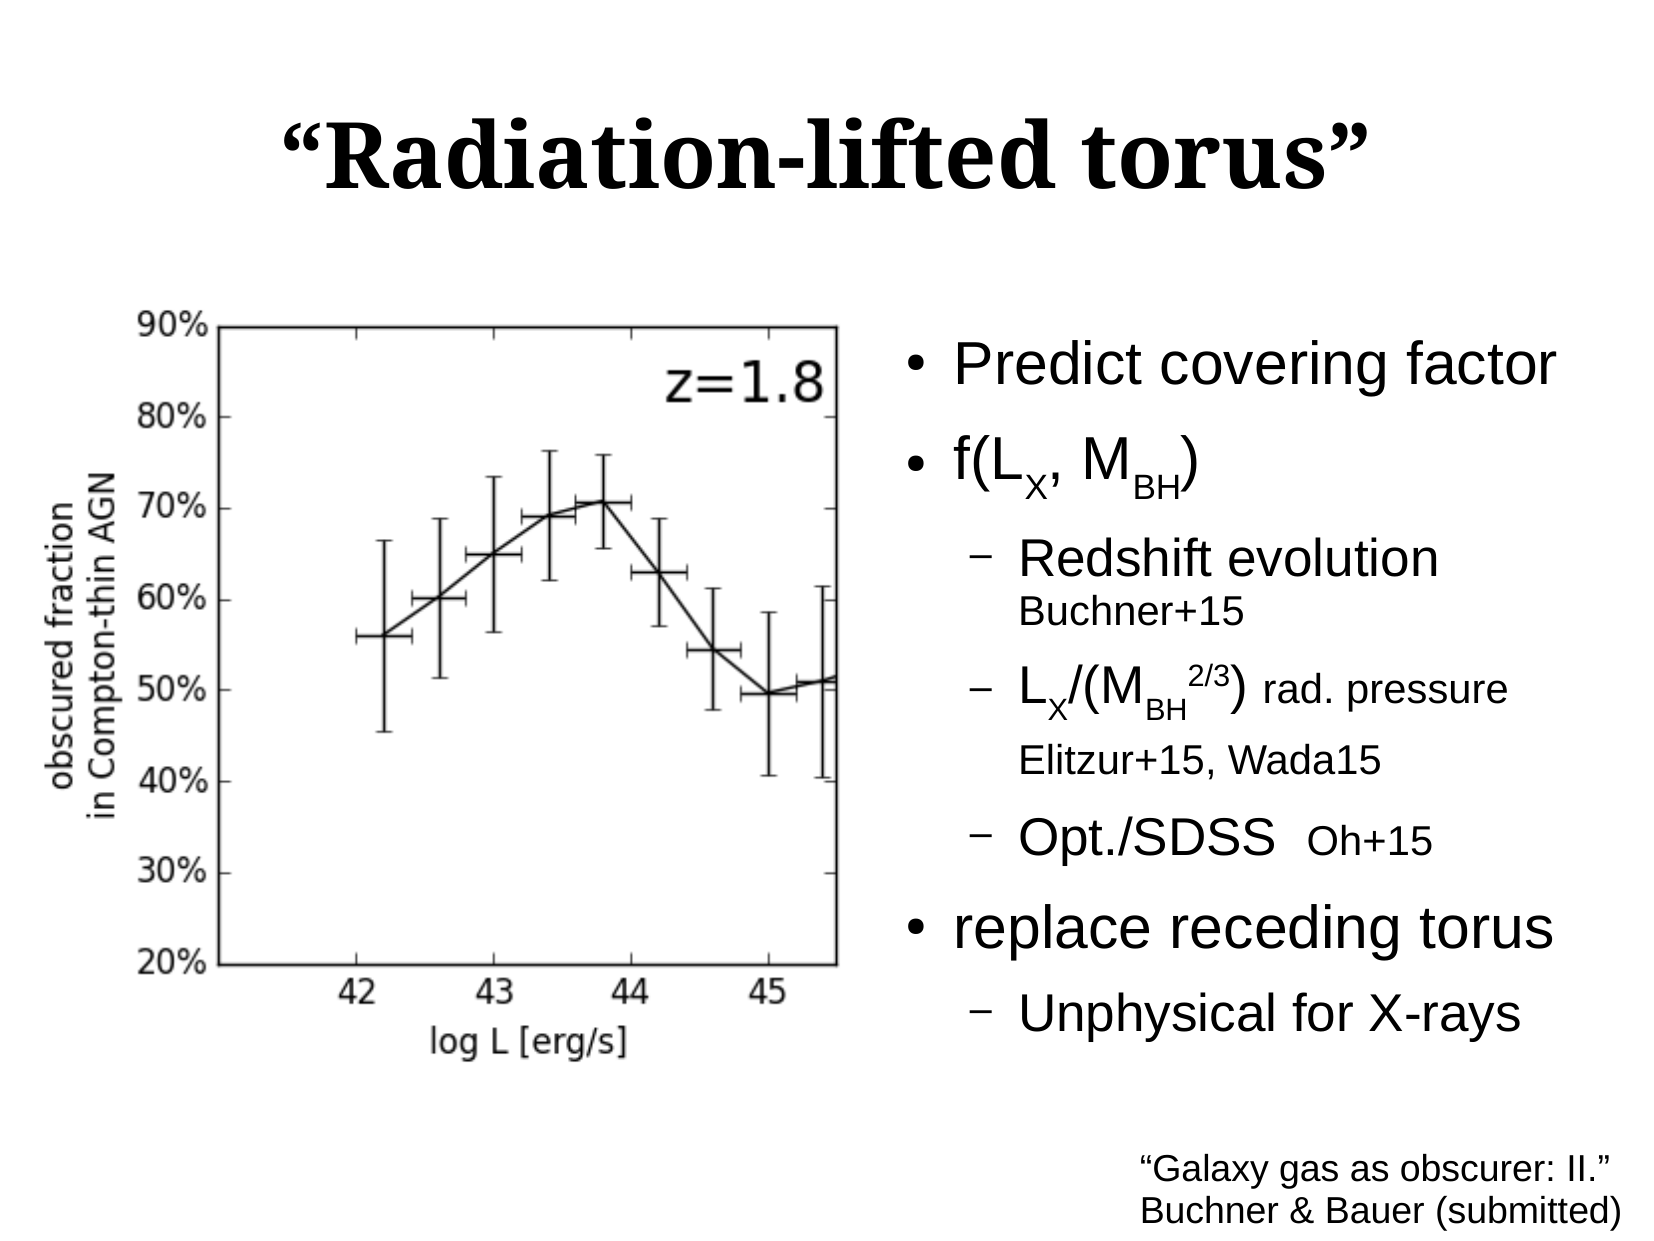

# “Radiation-lifted torus”
Predict covering factor
f(LX, MBH)
Redshift evolution Buchner+15
LX/(MBH2/3) rad. pressure Elitzur+15, Wada15
Opt./SDSS Oh+15
replace receding torus
Unphysical for X-rays
“Galaxy gas as obscurer: II.”
Buchner & Bauer (submitted)